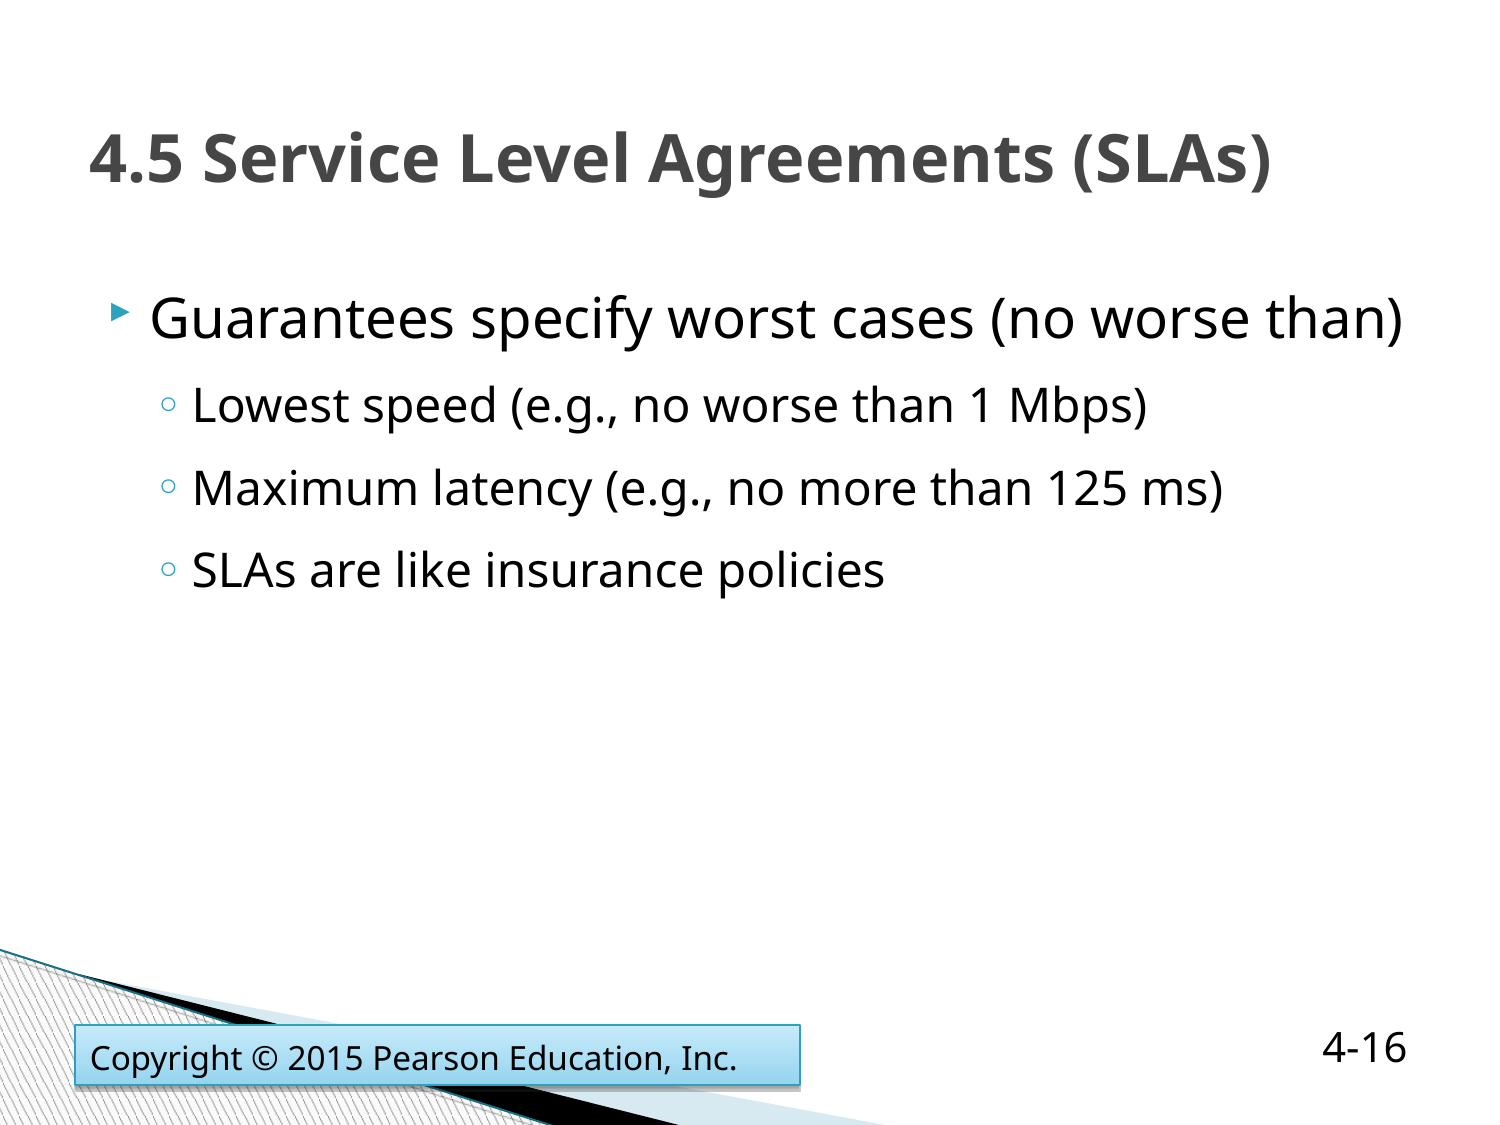

4.5 Service Level Agreements (SLAs)
# Guarantees specify worst cases (no worse than)
Lowest speed (e.g., no worse than 1 Mbps)
Maximum latency (e.g., no more than 125 ms)
SLAs are like insurance policies
Copyright © 2015 Pearson Education, Inc.